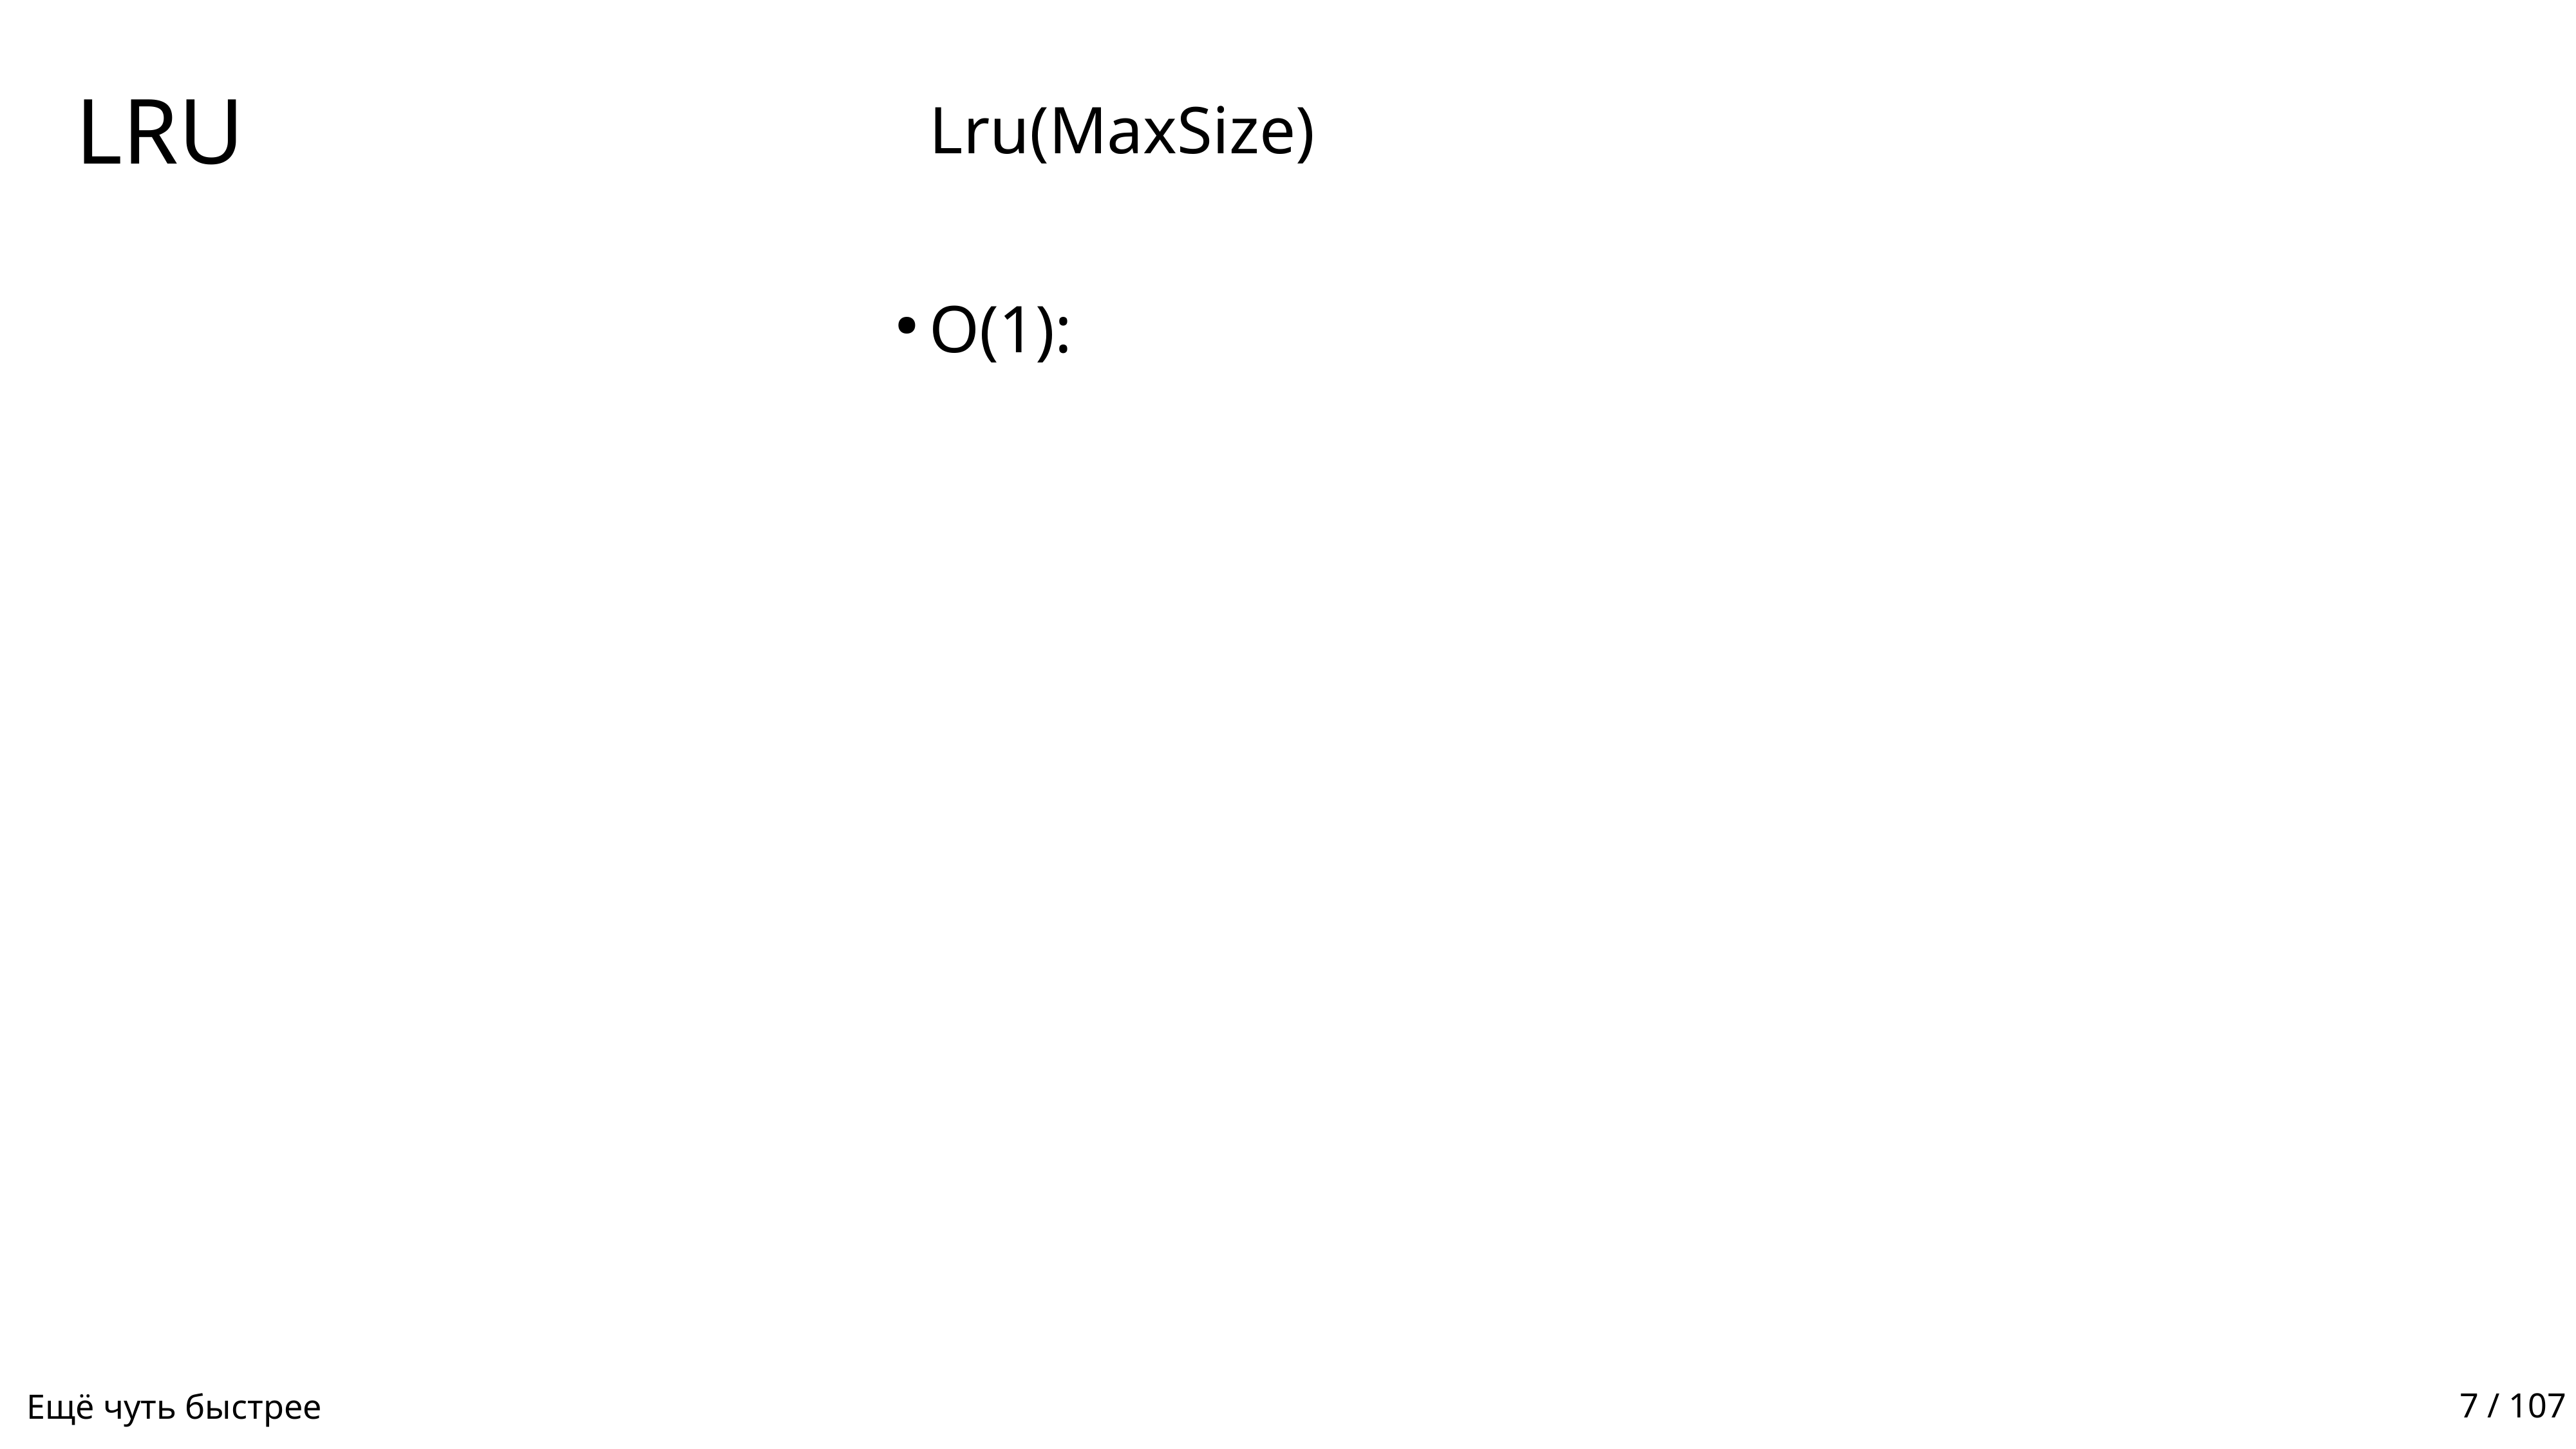

# LRU
Lru(MaxSize)
O(1):
Ещё чуть быстрее